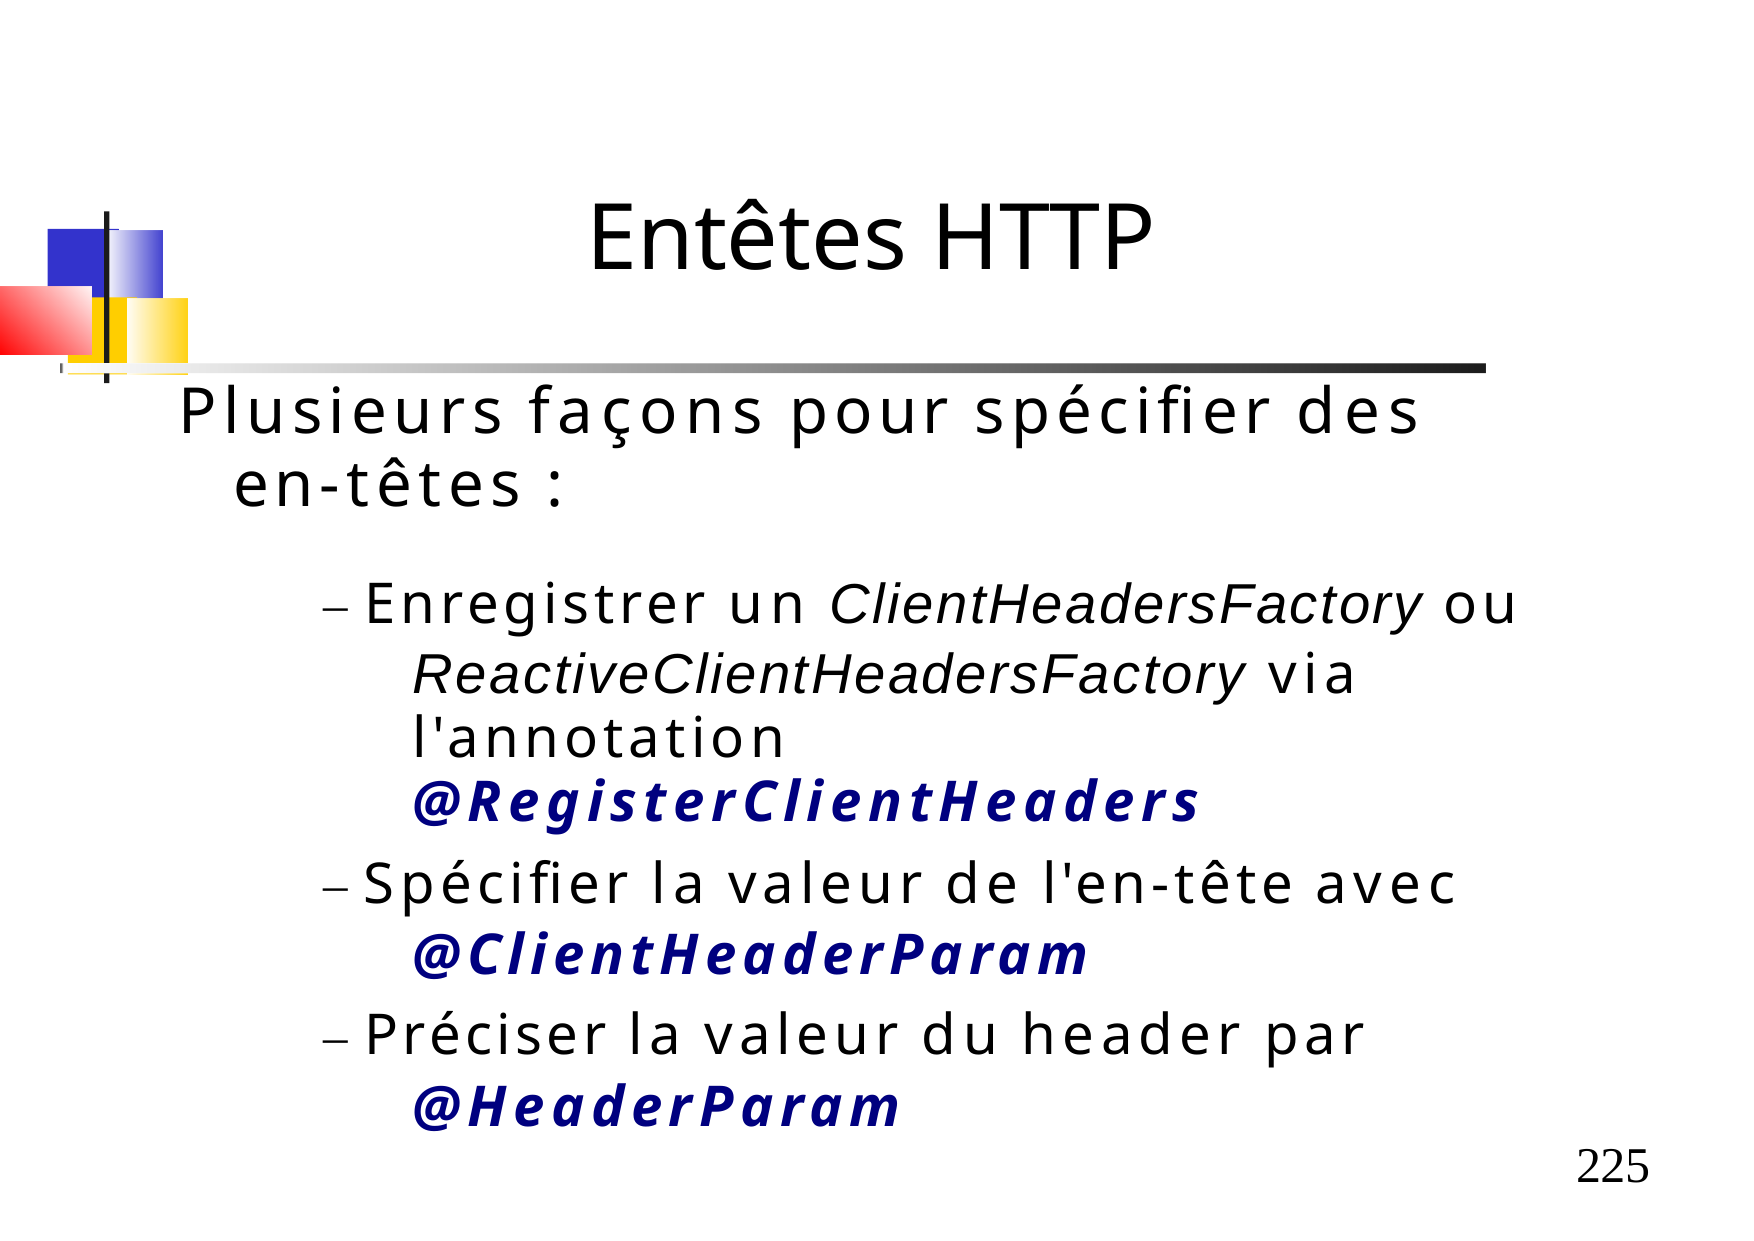

# Entêtes HTTP
Plusieurs façons pour spécifier des en-têtes :
– Enregistrer un ClientHeadersFactory ou ReactiveClientHeadersFactory via l'annotation @RegisterClientHeaders
– Spécifier la valeur de l'en-tête avec
@ClientHeaderParam
– Préciser la valeur du header par
@HeaderParam
225